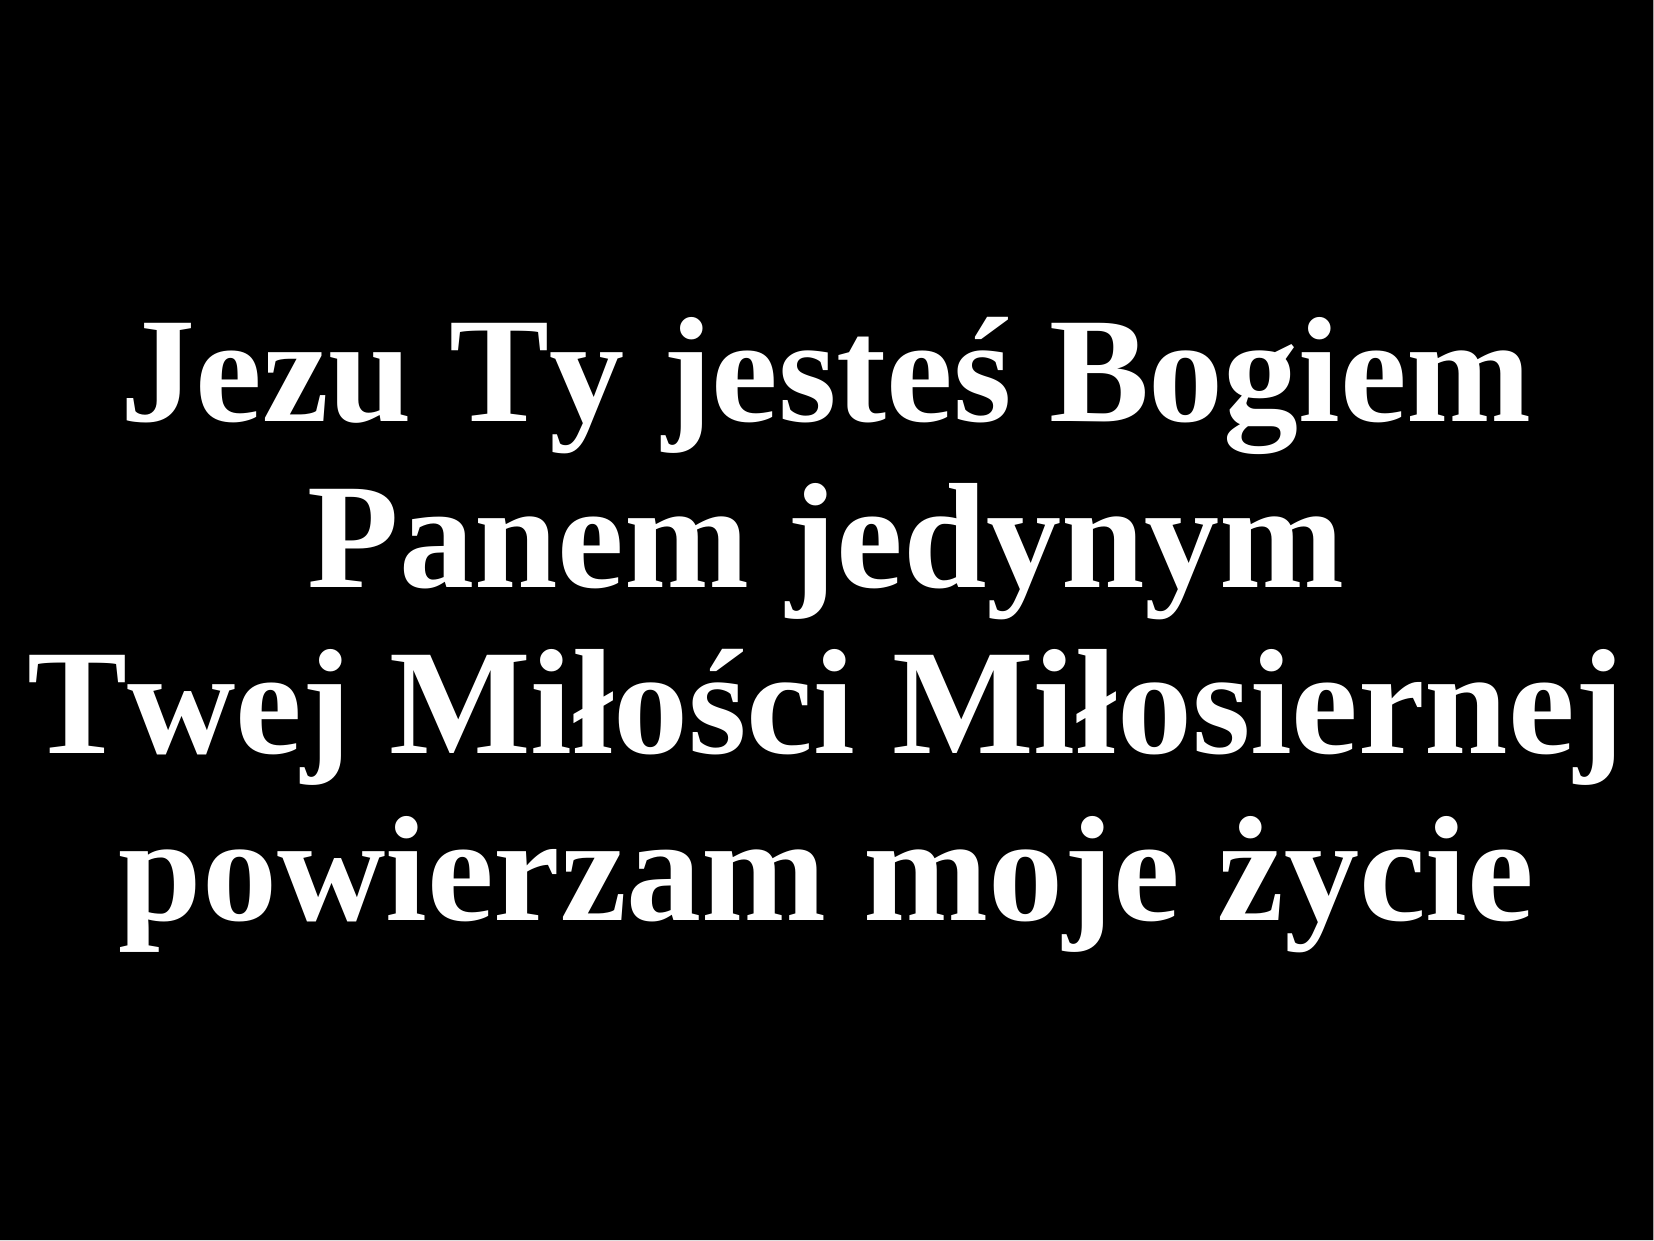

# Jezu Ty jesteś Bogiem Panem jedynym Twej Miłości Miłosiernej powierzam moje życie